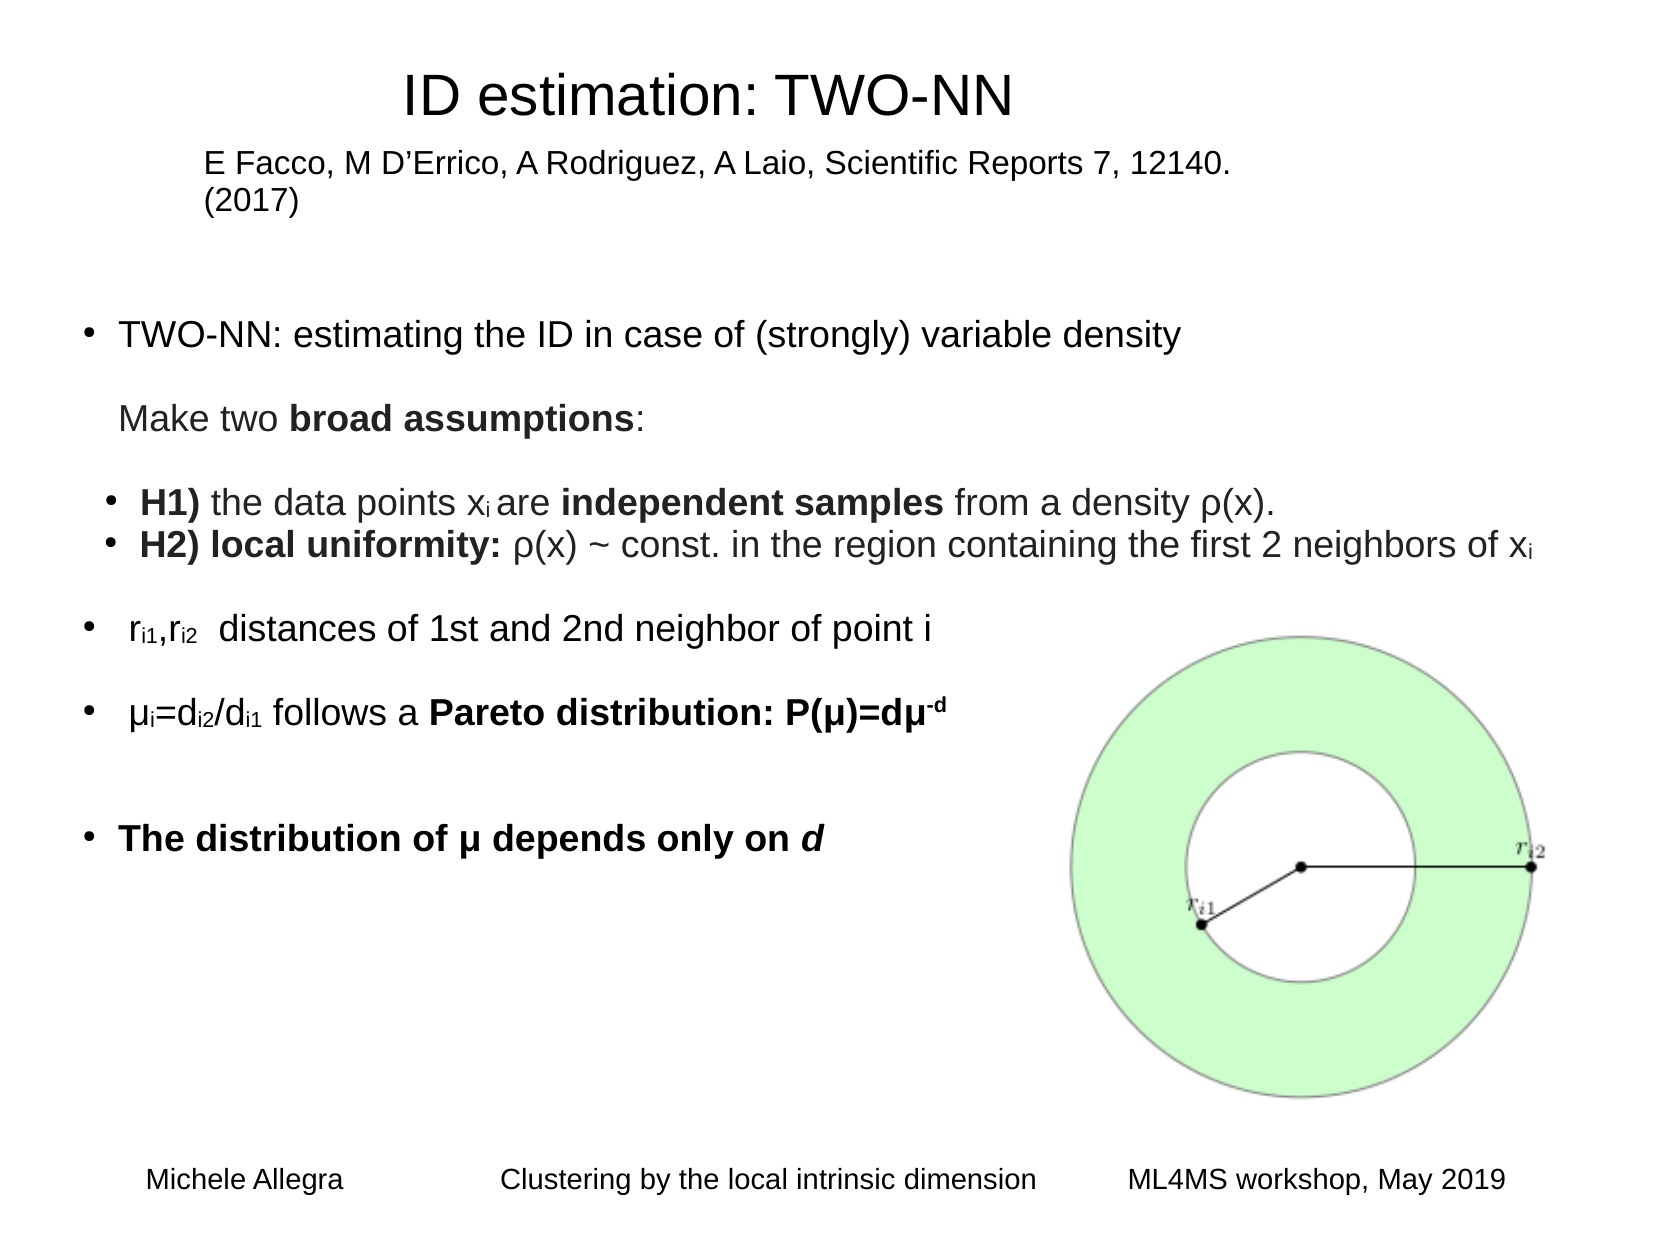

# ID estimation: TWO-NN
E Facco, M D’Errico, A Rodriguez, A Laio, Scientific Reports 7, 12140. (2017)
TWO-NN: estimating the ID in case of (strongly) variable density
Make two broad assumptions:
H1) the data points xi are independent samples from a density ρ(x).
H2) local uniformity: ρ(x) ~ const. in the region containing the first 2 neighbors of xi
 ri1,ri2 distances of 1st and 2nd neighbor of point i
 μi=di2/di1 follows a Pareto distribution: P(μ)=dμ-d
The distribution of μ depends only on d
Michele Allegra Clustering by the local intrinsic dimension ML4MS workshop, May 2019